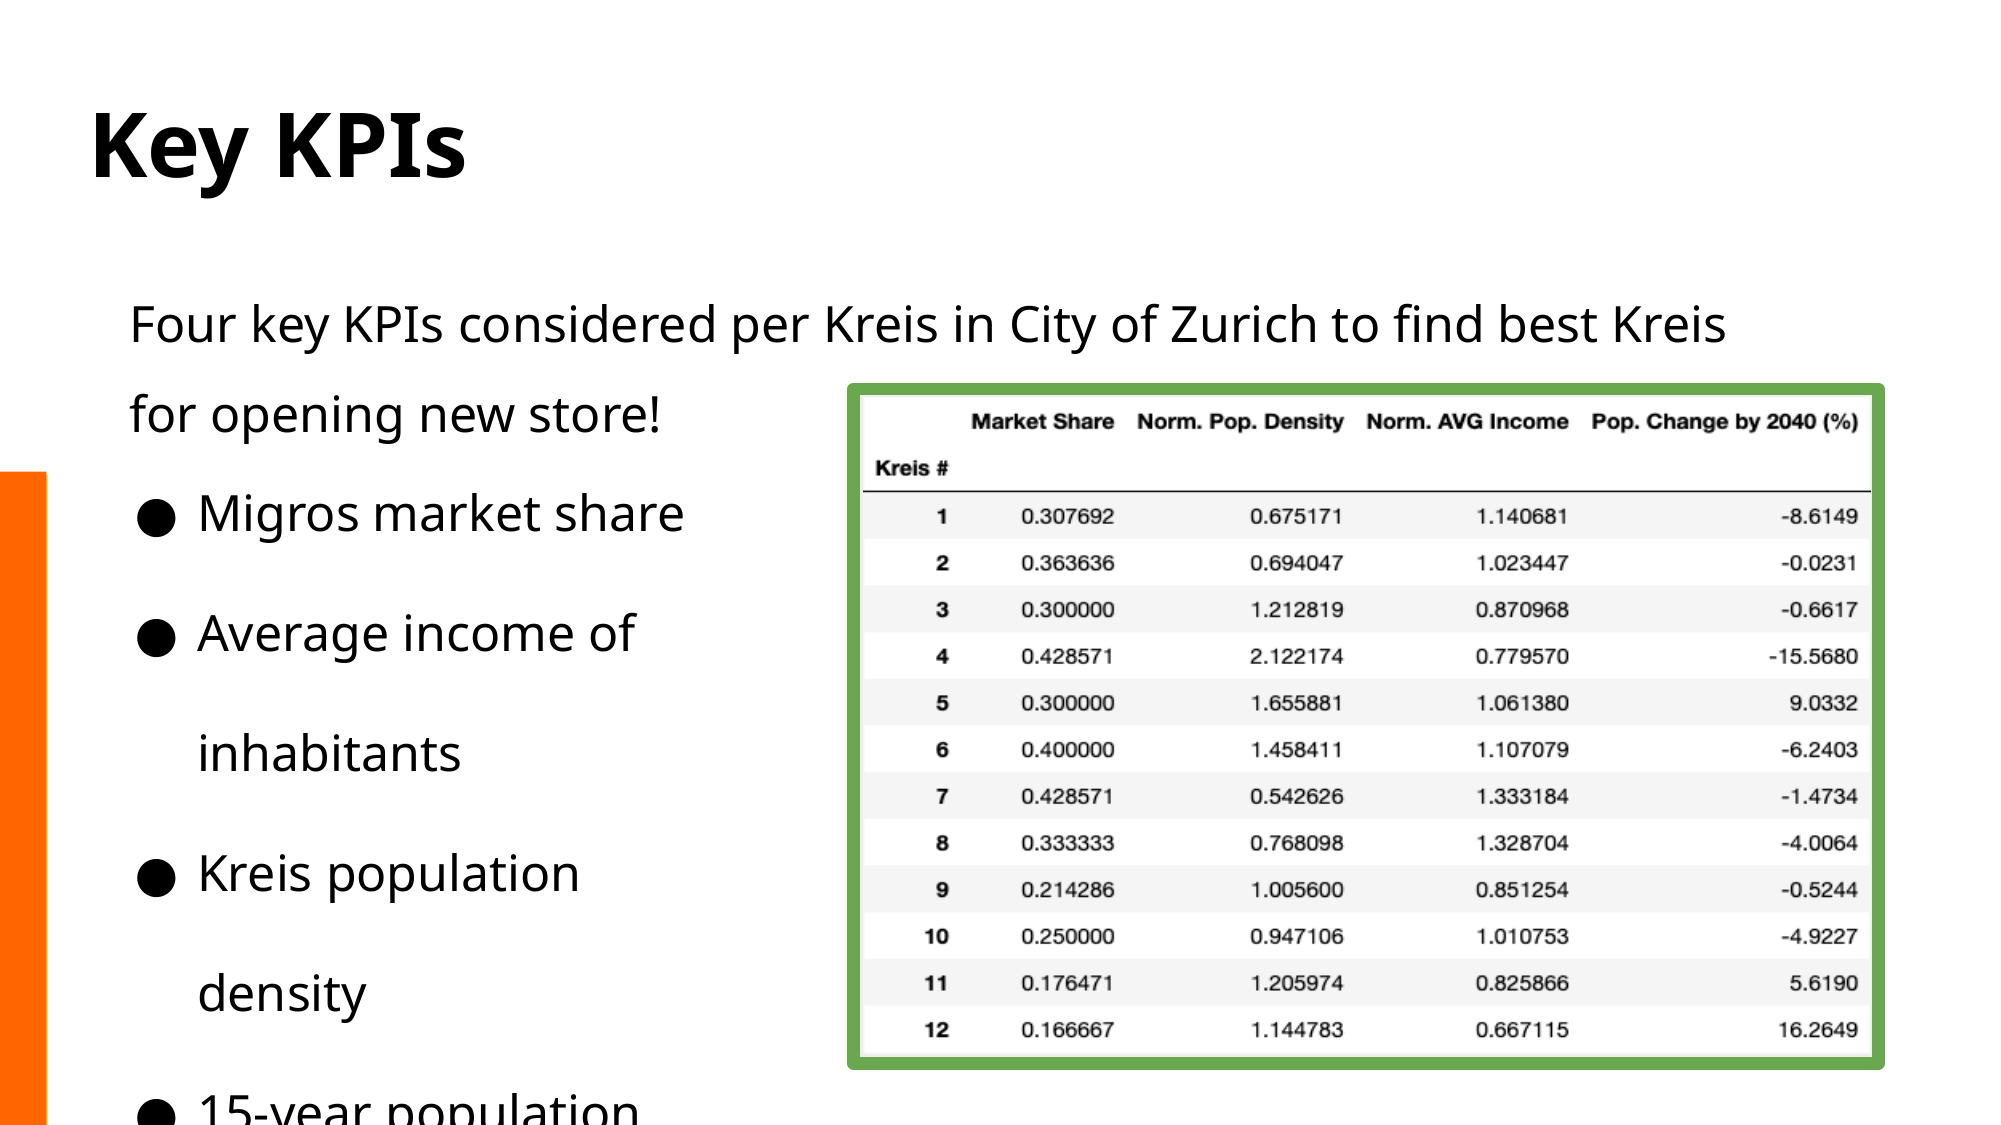

# Key KPIs
Four key KPIs considered per Kreis in City of Zurich to find best Kreis for opening new store!
Migros market share
Average income of inhabitants
Kreis population density
15-year population change prediction